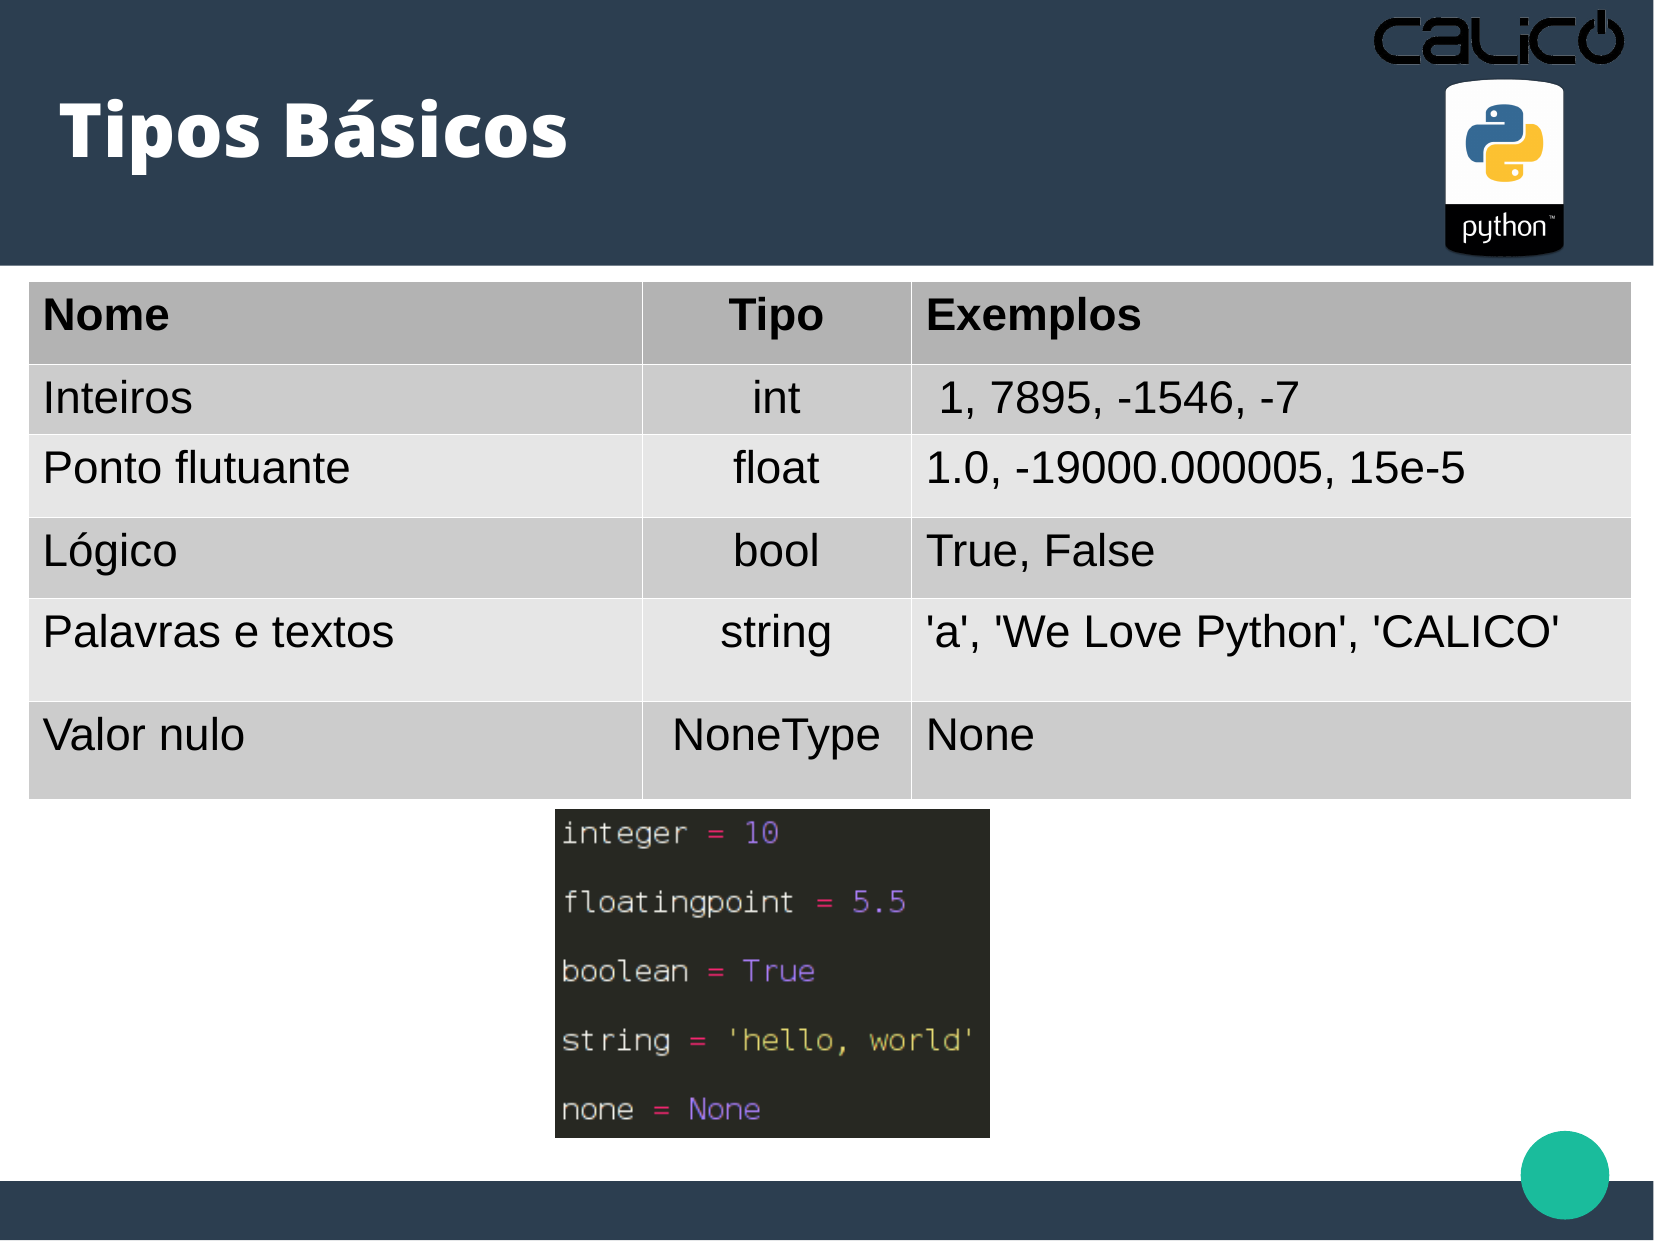

# Tipos Básicos
| Nome | Tipo | Exemplos |
| --- | --- | --- |
| Inteiros | int | 1, 7895, -1546, -7 |
| Ponto flutuante | float | 1.0, -19000.000005, 15e-5 |
| Lógico | bool | True, False |
| Palavras e textos | string | 'a', 'We Love Python', 'CALICO' |
| Valor nulo | NoneType | None |